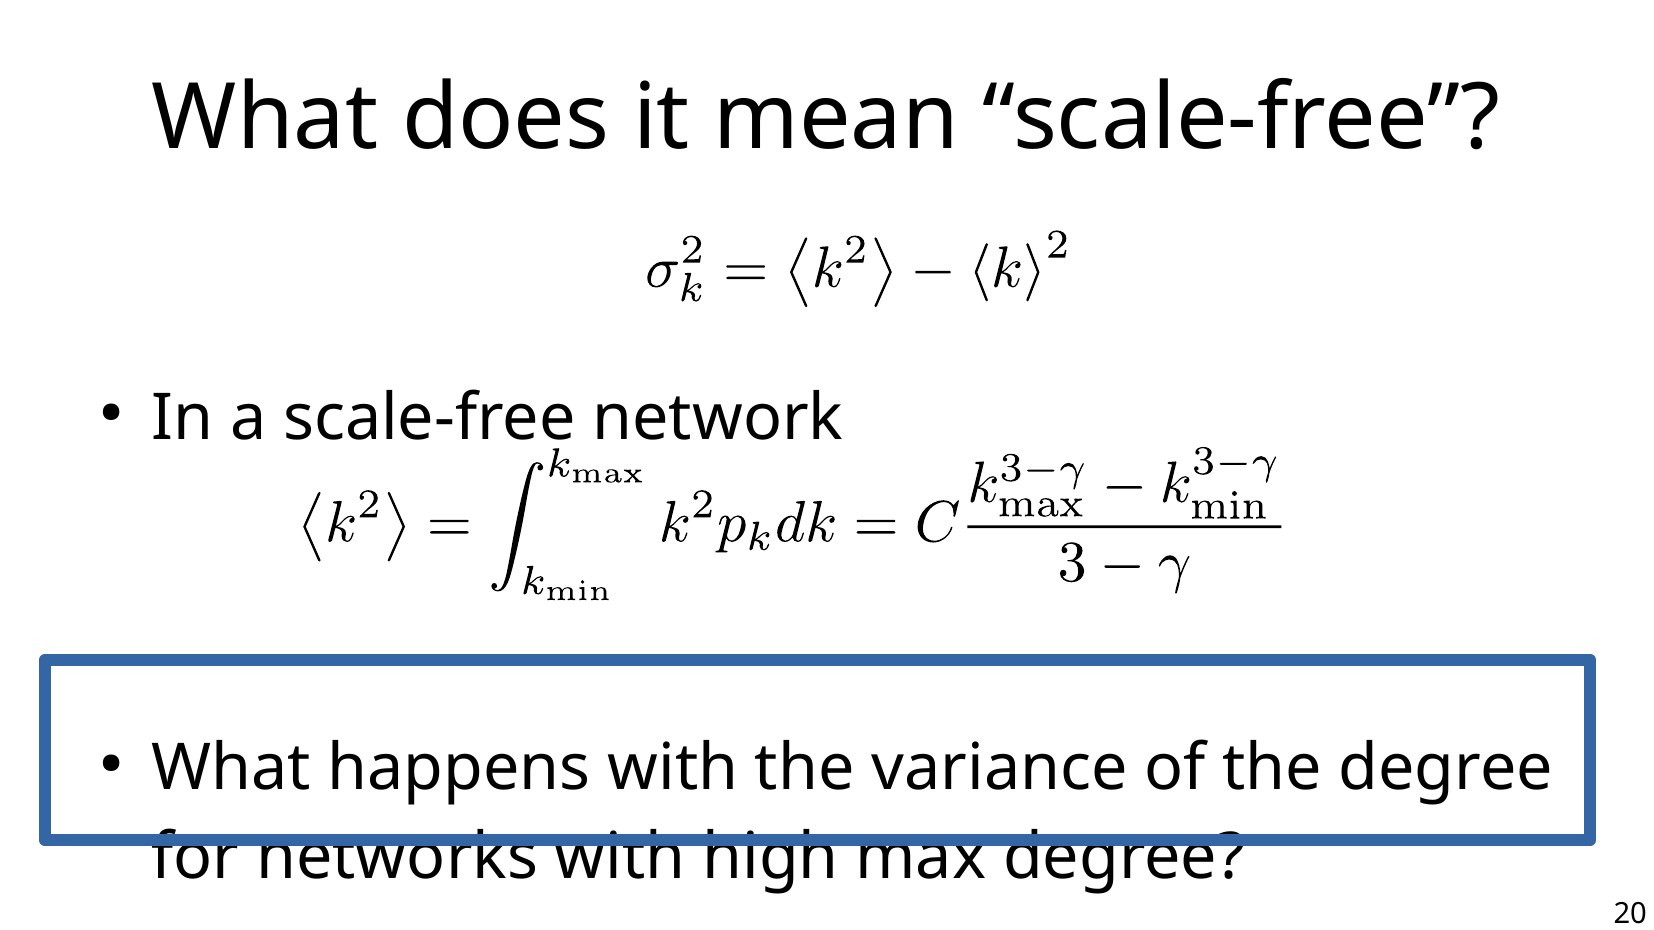

# What does it mean “scale-free”?
In a scale-free network
What happens with the variance of the degree for networks with high max degree?
20